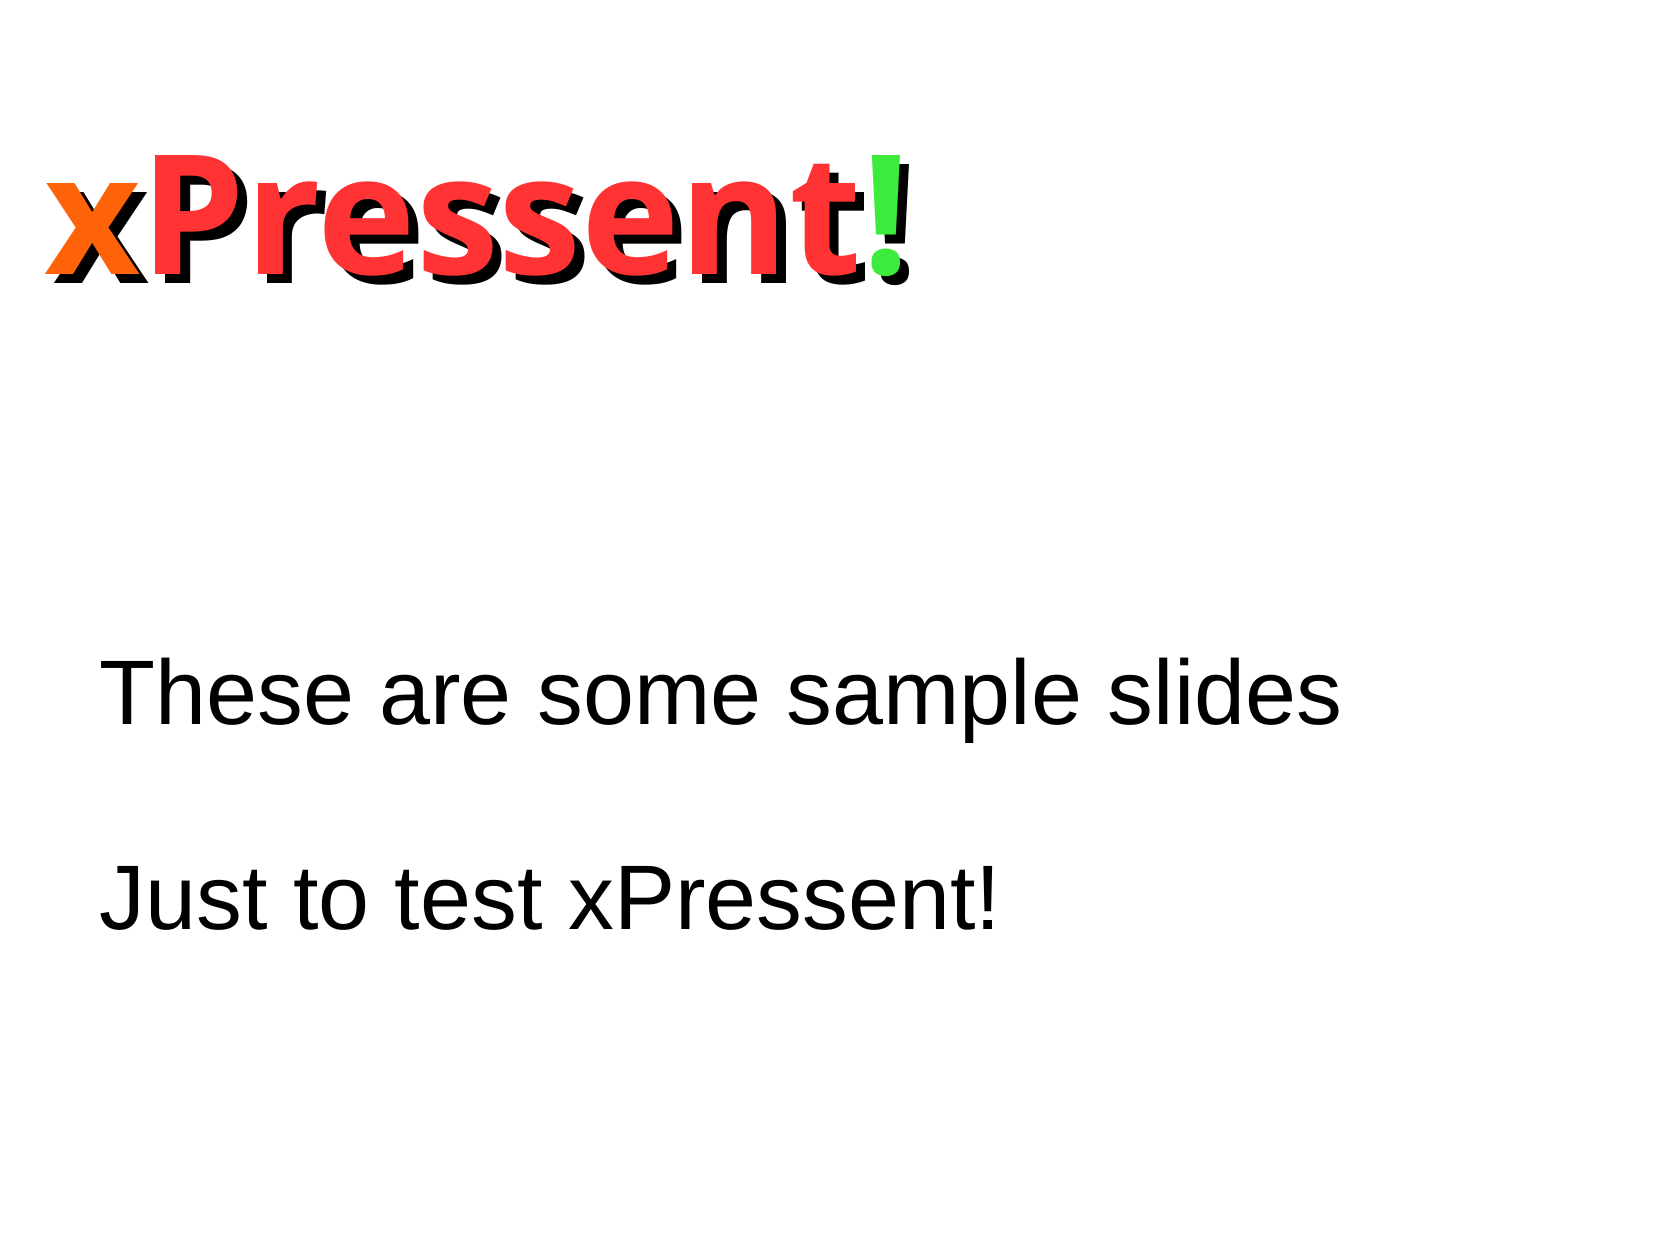

xPressent!
 These are some sample slides
 Just to test xPressent!